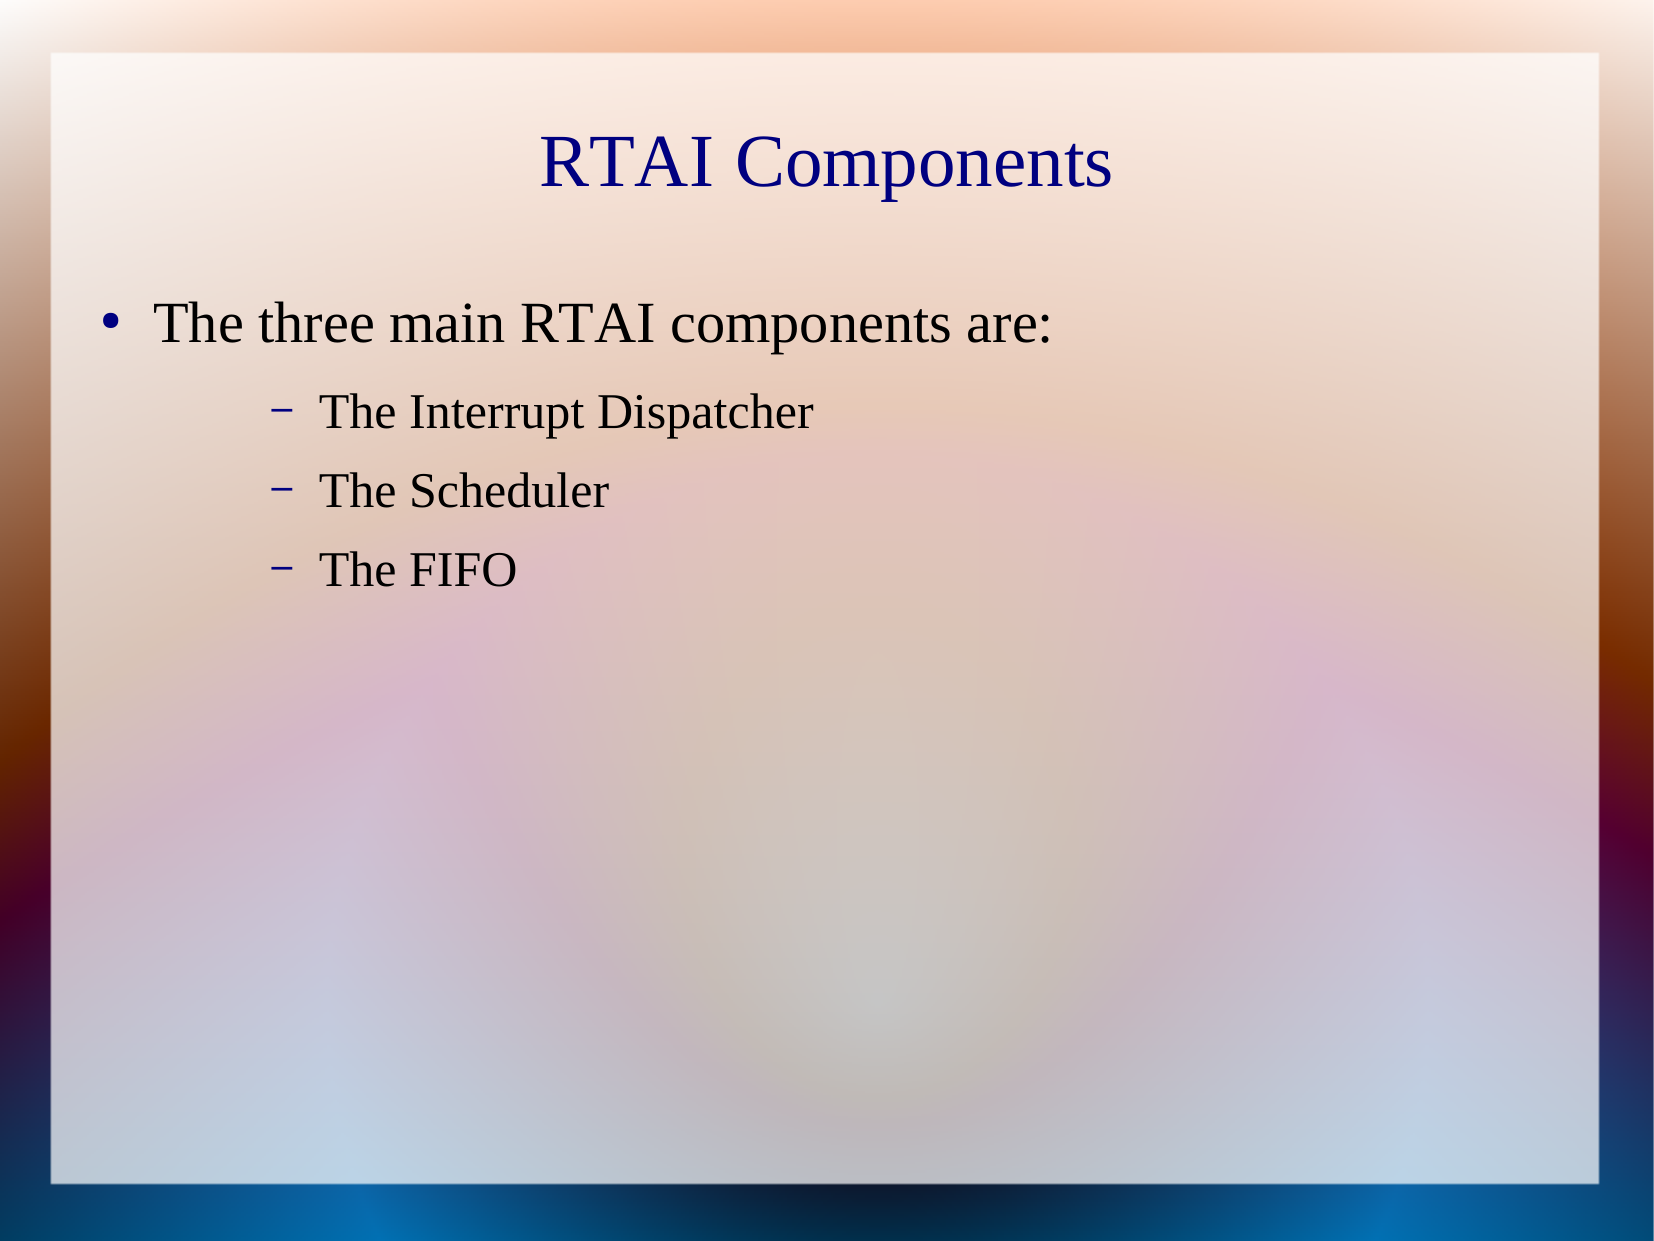

# RTAI Components
The three main RTAI components are:
The Interrupt Dispatcher
The Scheduler
The FIFO